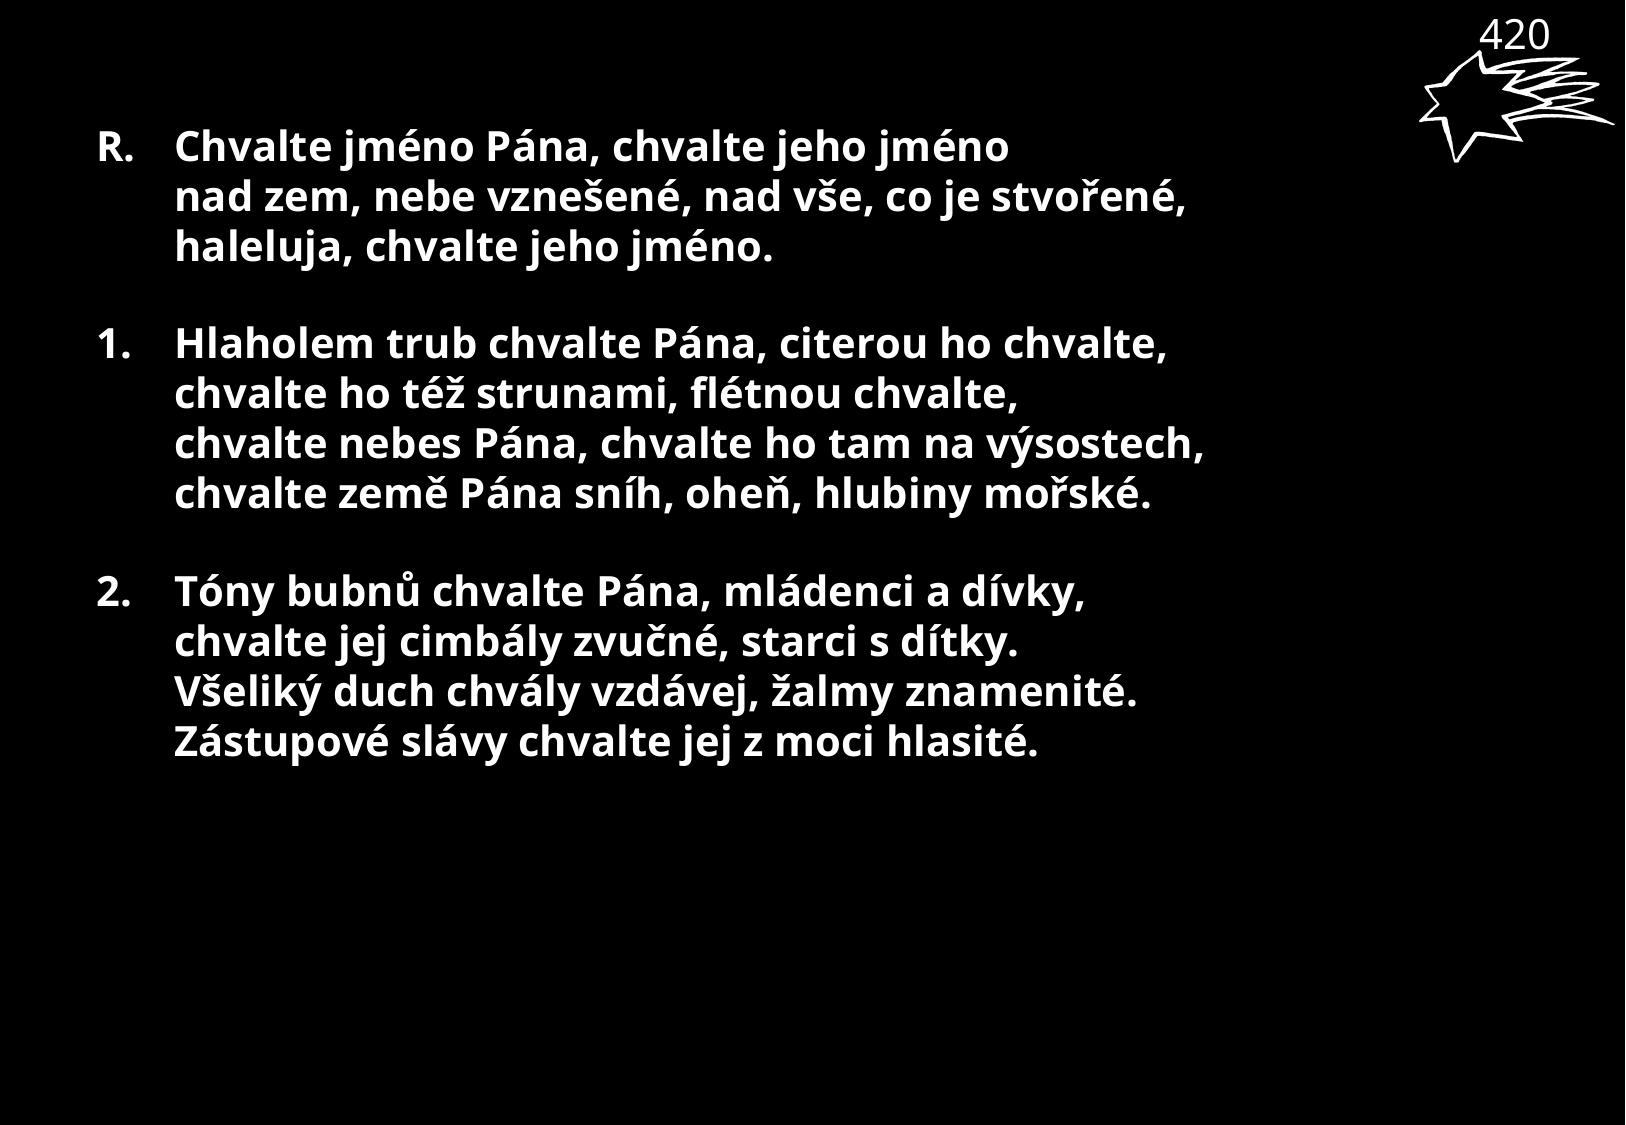

420
# R. 	Chvalte jméno Pána, chvalte jeho jméno nad zem, nebe vznešené, nad vše, co je stvořené, haleluja, chvalte jeho jméno.
1. 	Hlaholem trub chvalte Pána, citerou ho chvalte,
chvalte ho též strunami, flétnou chvalte,
chvalte nebes Pána, chvalte ho tam na výsostech,
chvalte země Pána sníh, oheň, hlubiny mořské.
2. 	Tóny bubnů chvalte Pána, mládenci a dívky,
chvalte jej cimbály zvučné, starci s dítky.
Všeliký duch chvály vzdávej, žalmy znamenité.
Zástupové slávy chvalte jej z moci hlasité.